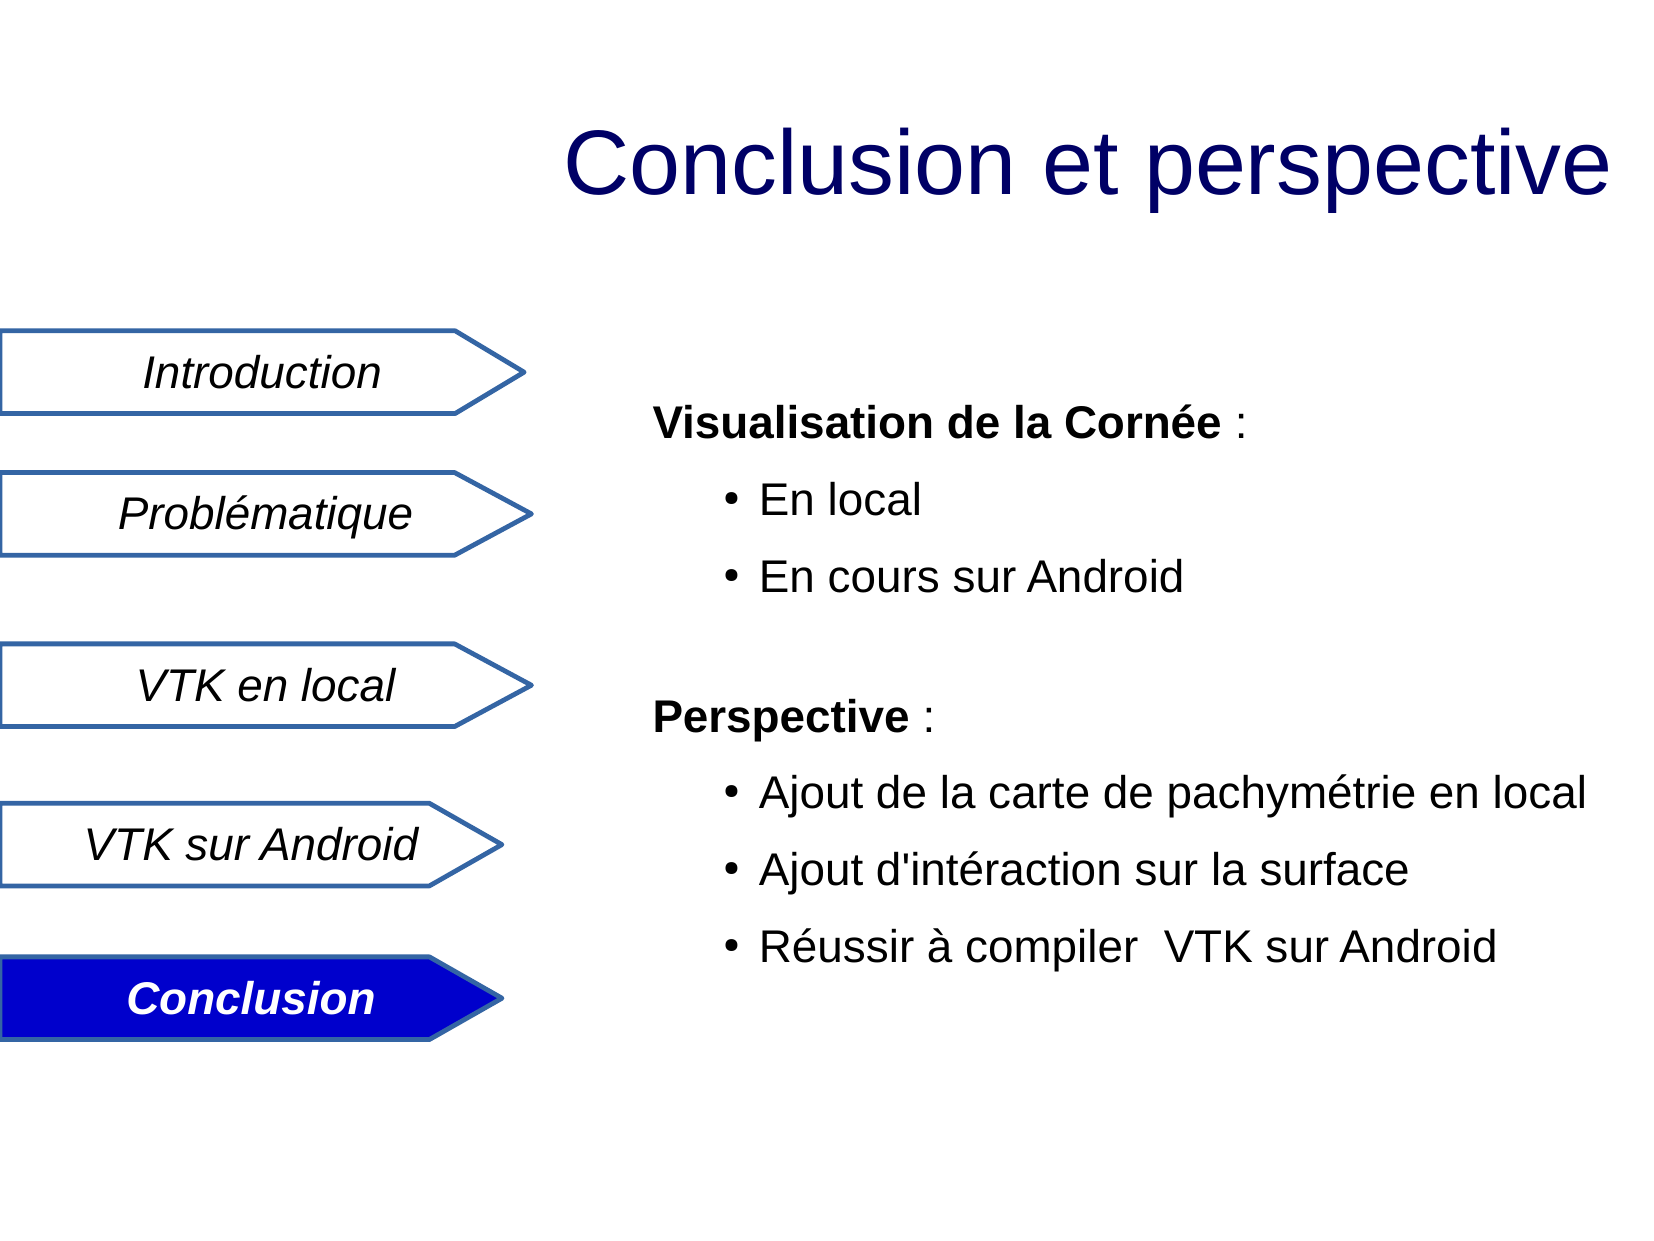

# Conclusion et perspective
Introduction
Visualisation de la Cornée :
En local
En cours sur Android
Perspective :
Ajout de la carte de pachymétrie en local
Ajout d'intéraction sur la surface
Réussir à compiler VTK sur Android
Problématique
VTK en local
VTK sur Android
Conclusion